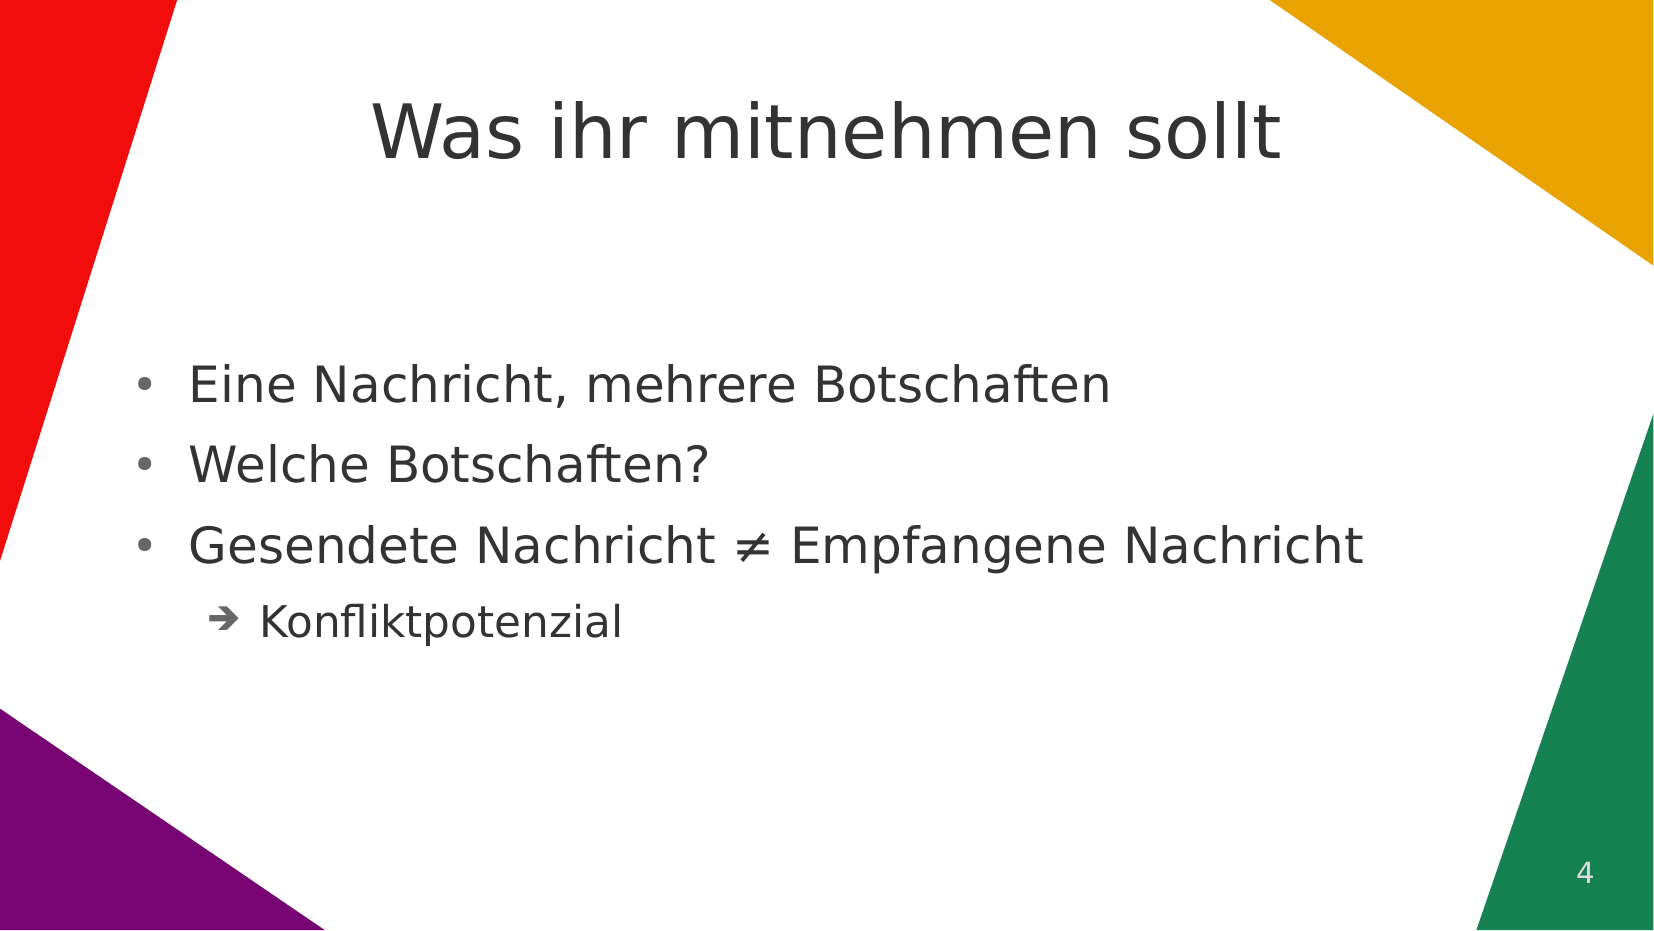

# Was ihr mitnehmen sollt
Eine Nachricht, mehrere Botschaften
Welche Botschaften?
Gesendete Nachricht ≠ Empfangene Nachricht
Konfliktpotenzial
4